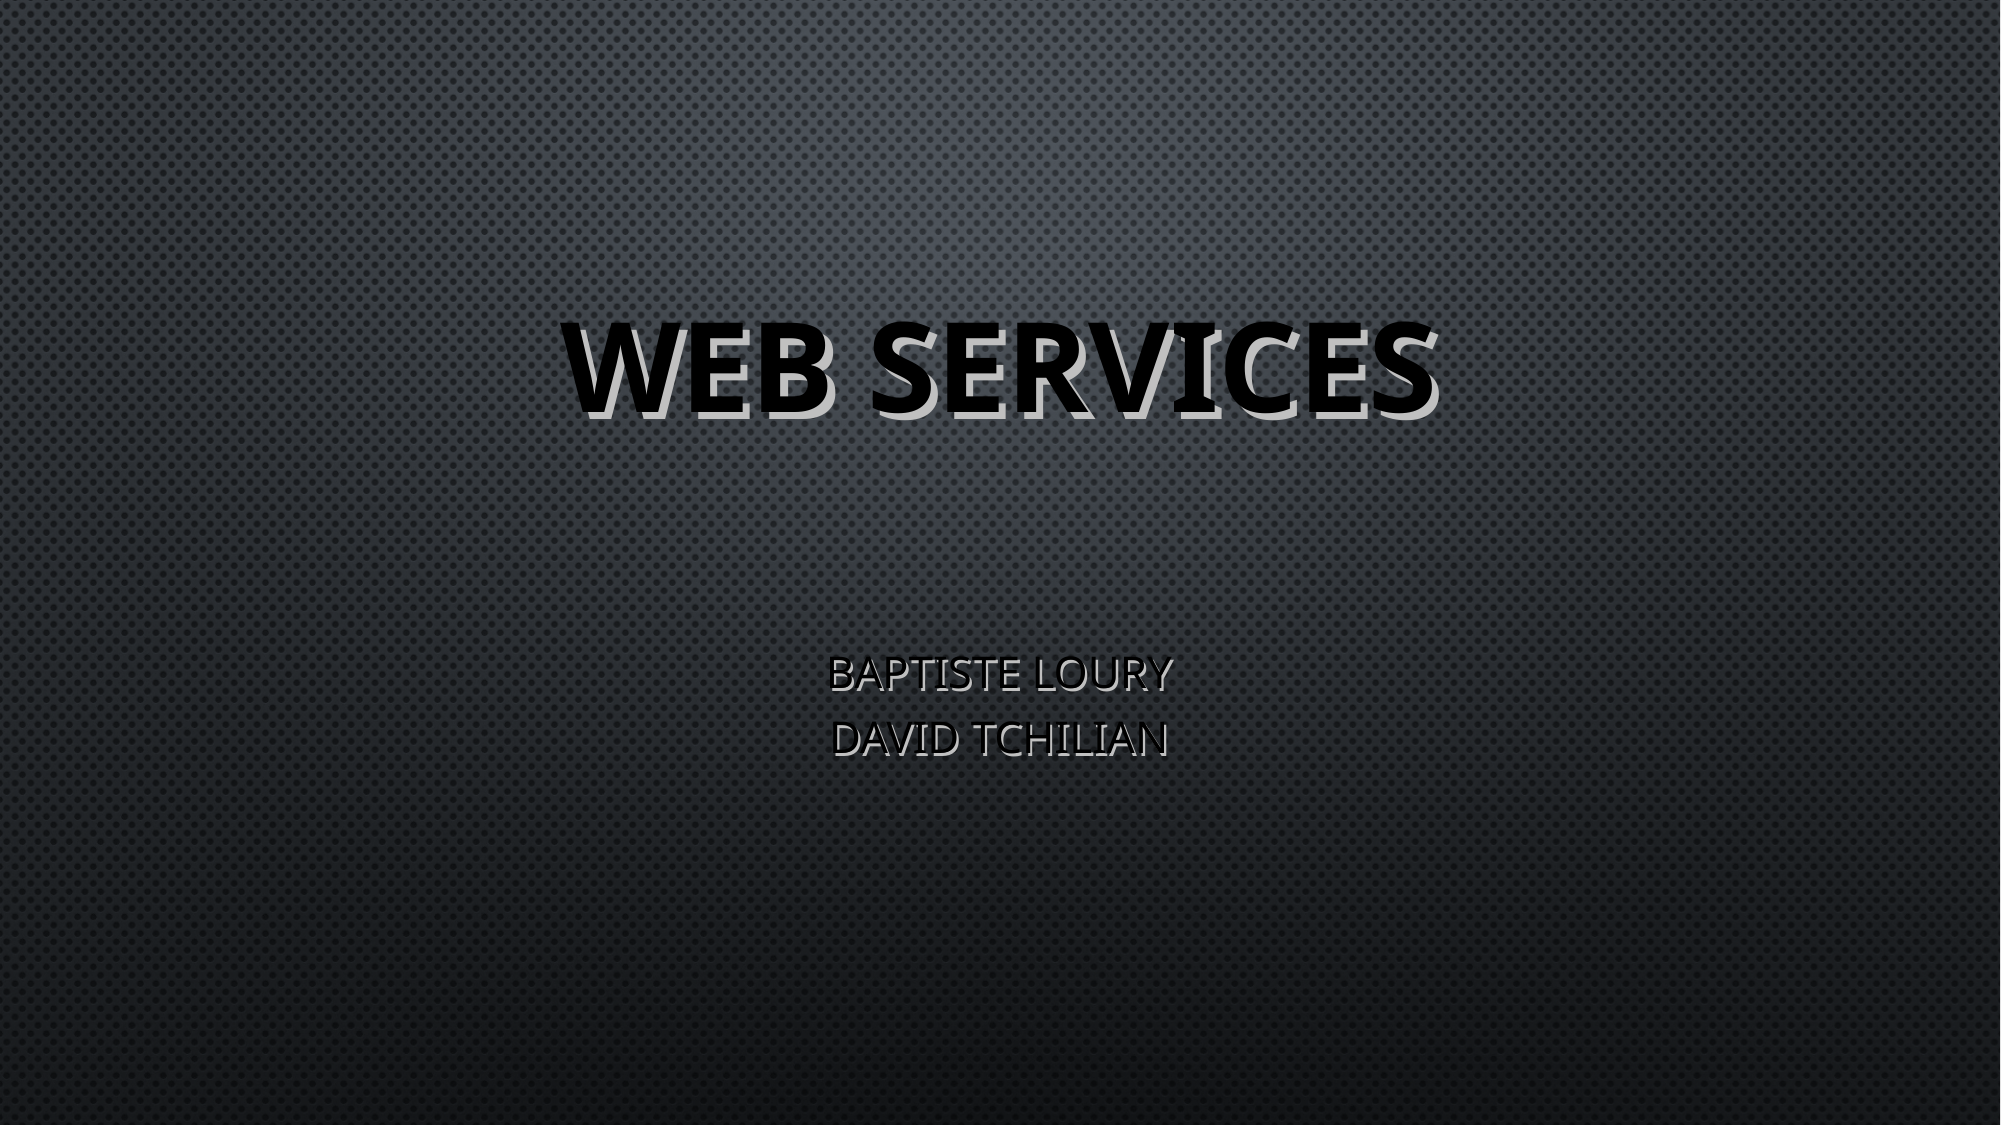

# WEB SERVICES
Baptiste LOURY
David TCHILIAN